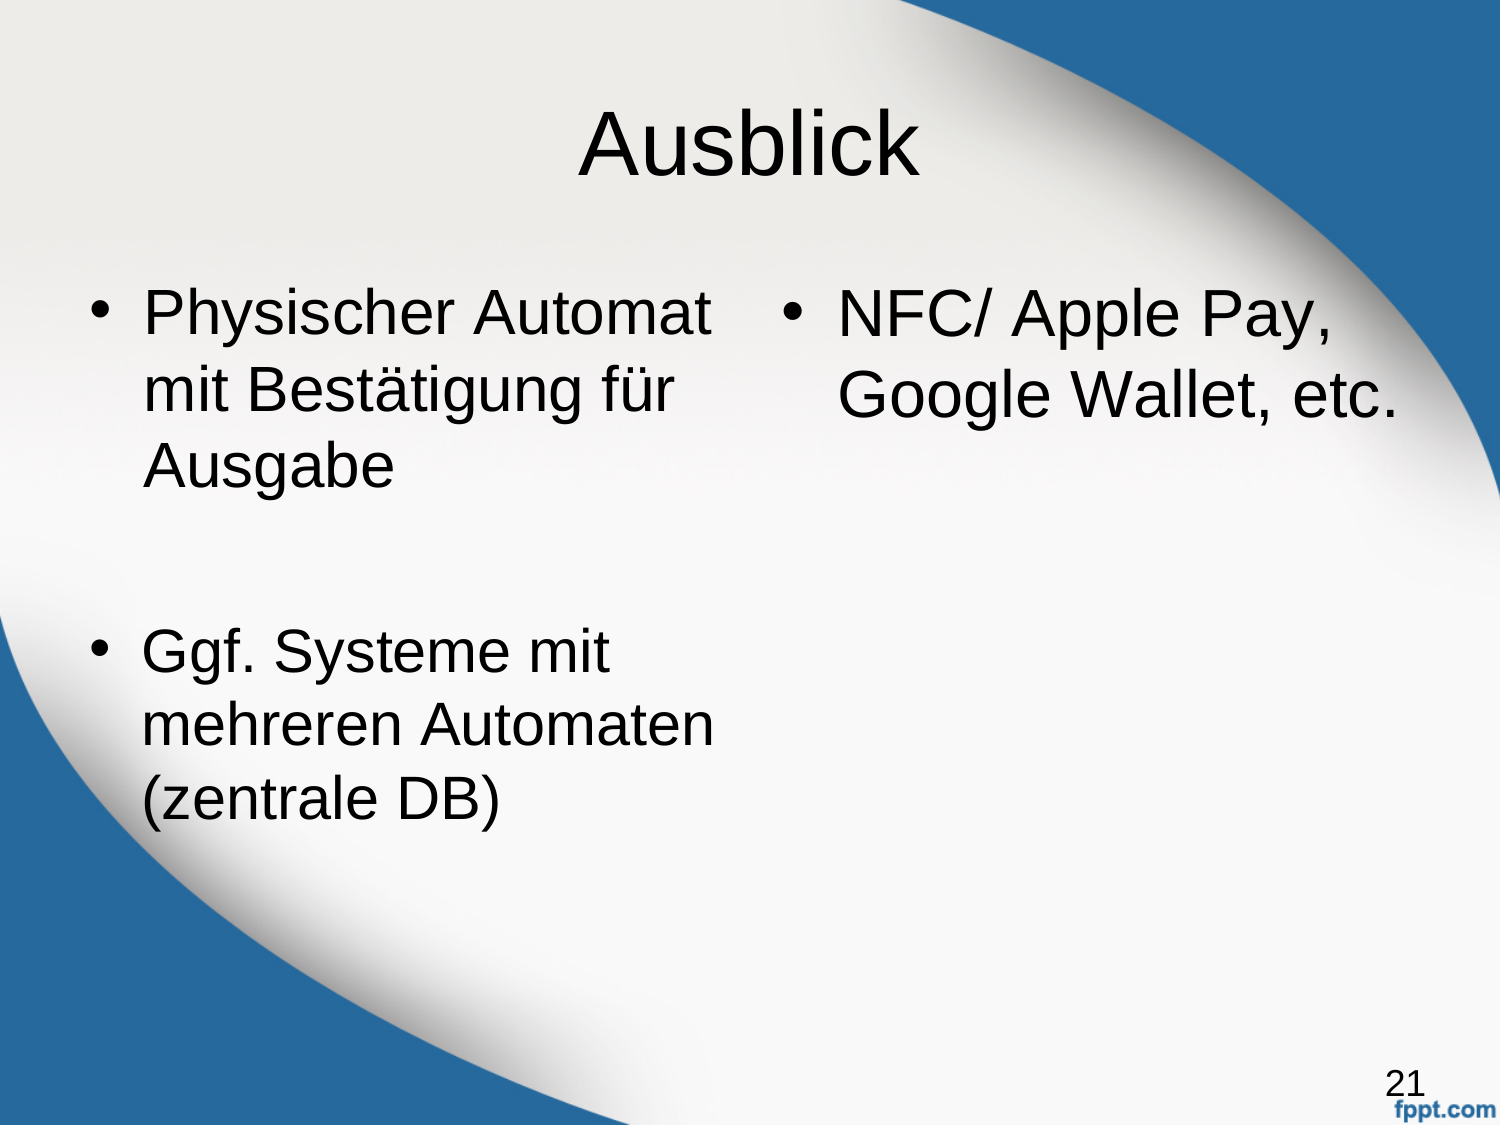

# Ausblick
Physischer Automat mit Bestätigung für Ausgabe
NFC/ Apple Pay, Google Wallet, etc.
Ggf. Systeme mit mehreren Automaten (zentrale DB)